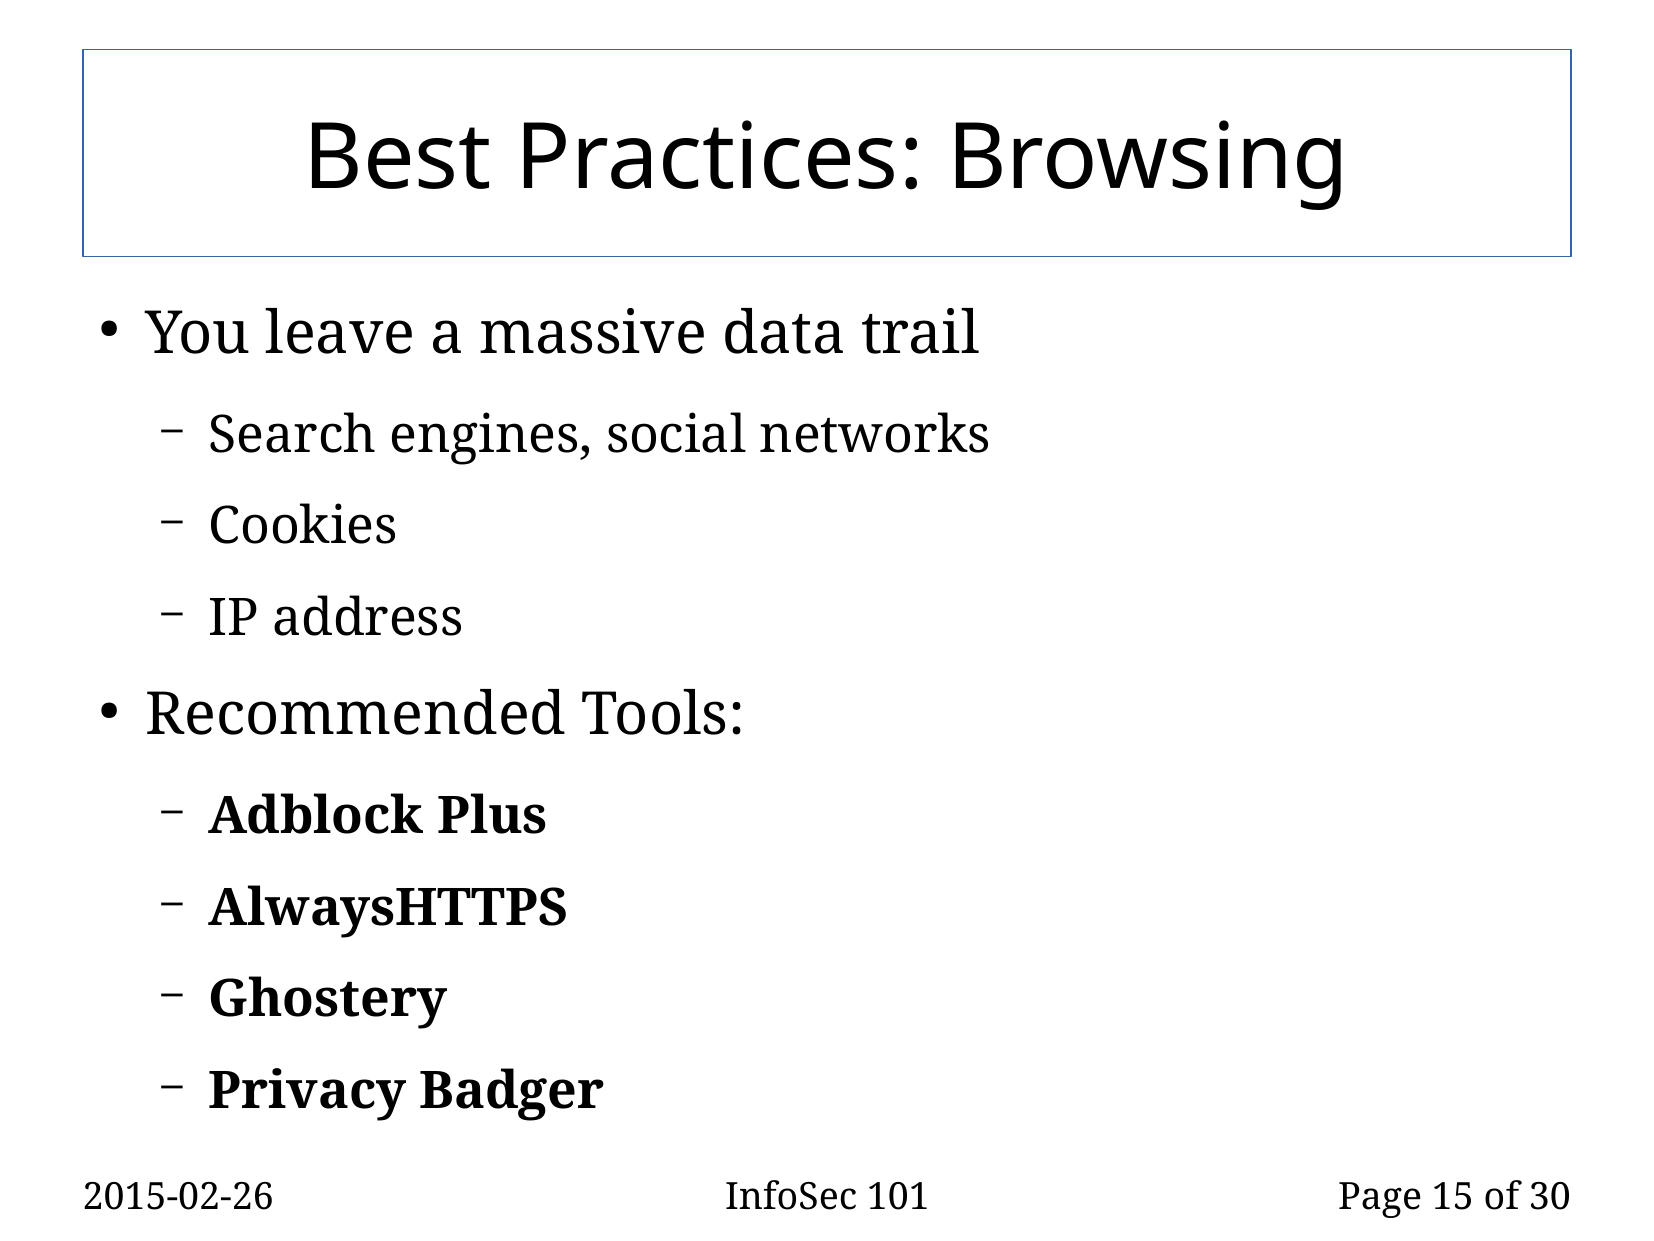

# Best Practices: Browsing
You leave a massive data trail
Search engines, social networks
Cookies
IP address
Recommended Tools:
Adblock Plus
AlwaysHTTPS
Ghostery
Privacy Badger
2015-02-26
InfoSec 101
15